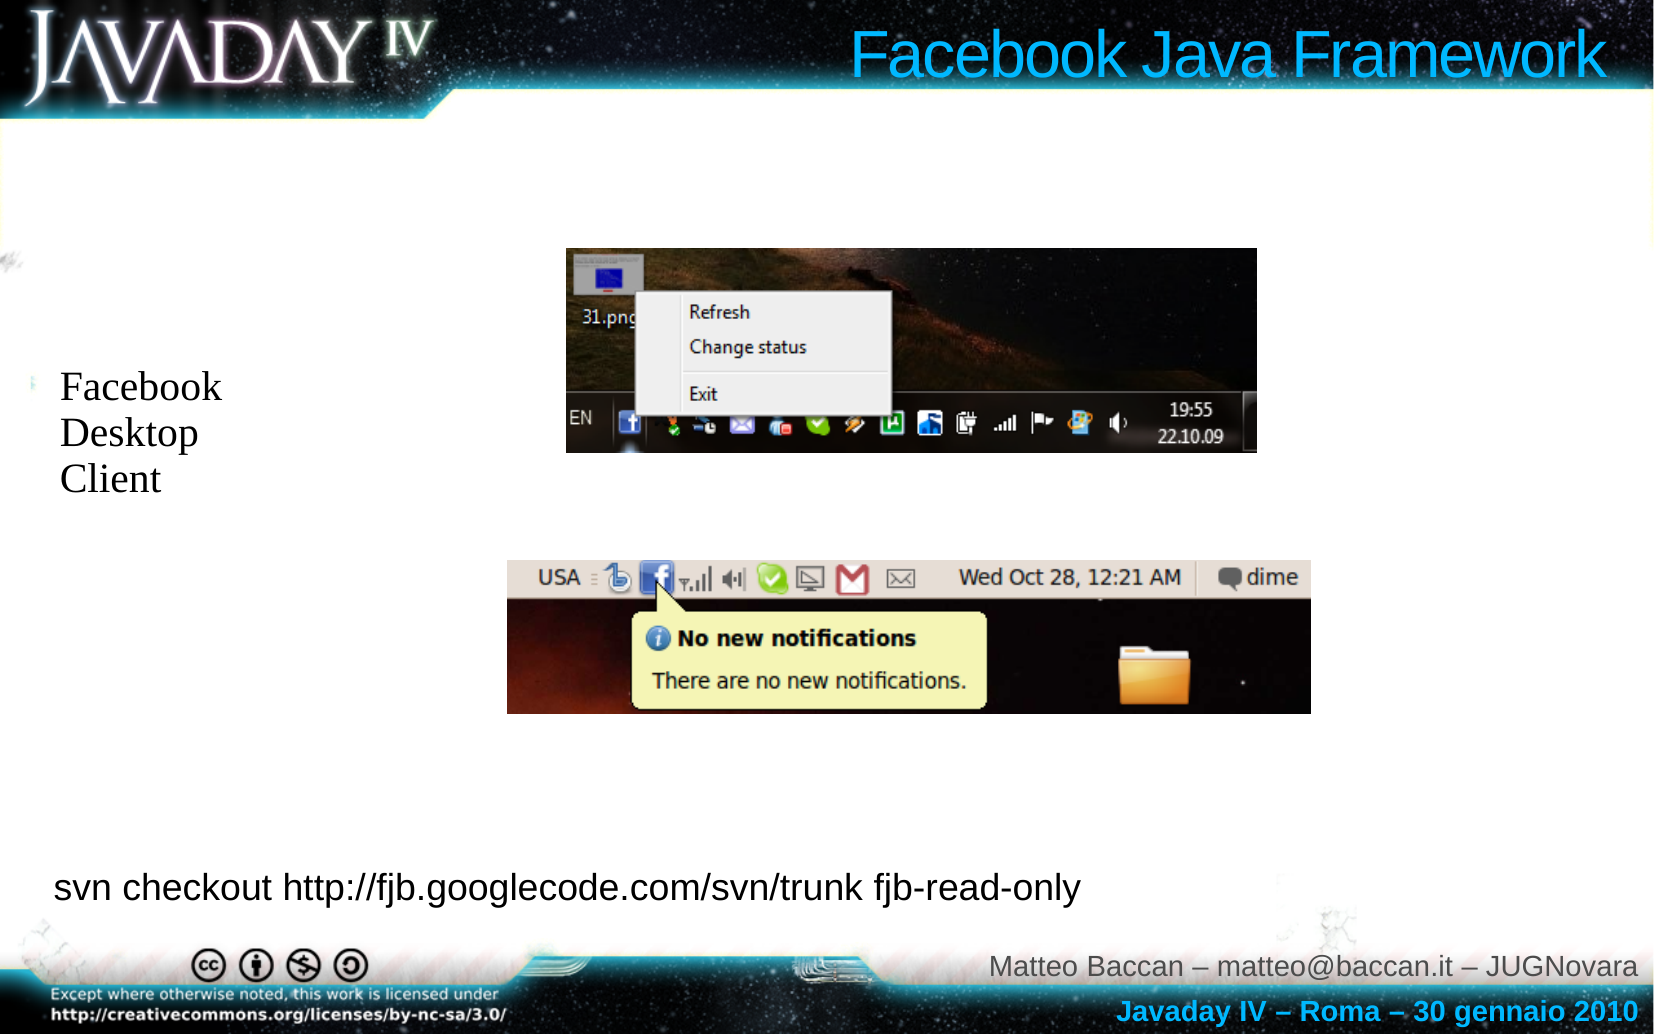

# Facebook Java Framework
Facebook
Desktop
Client
svn checkout http://fjb.googlecode.com/svn/trunk fjb-read-only